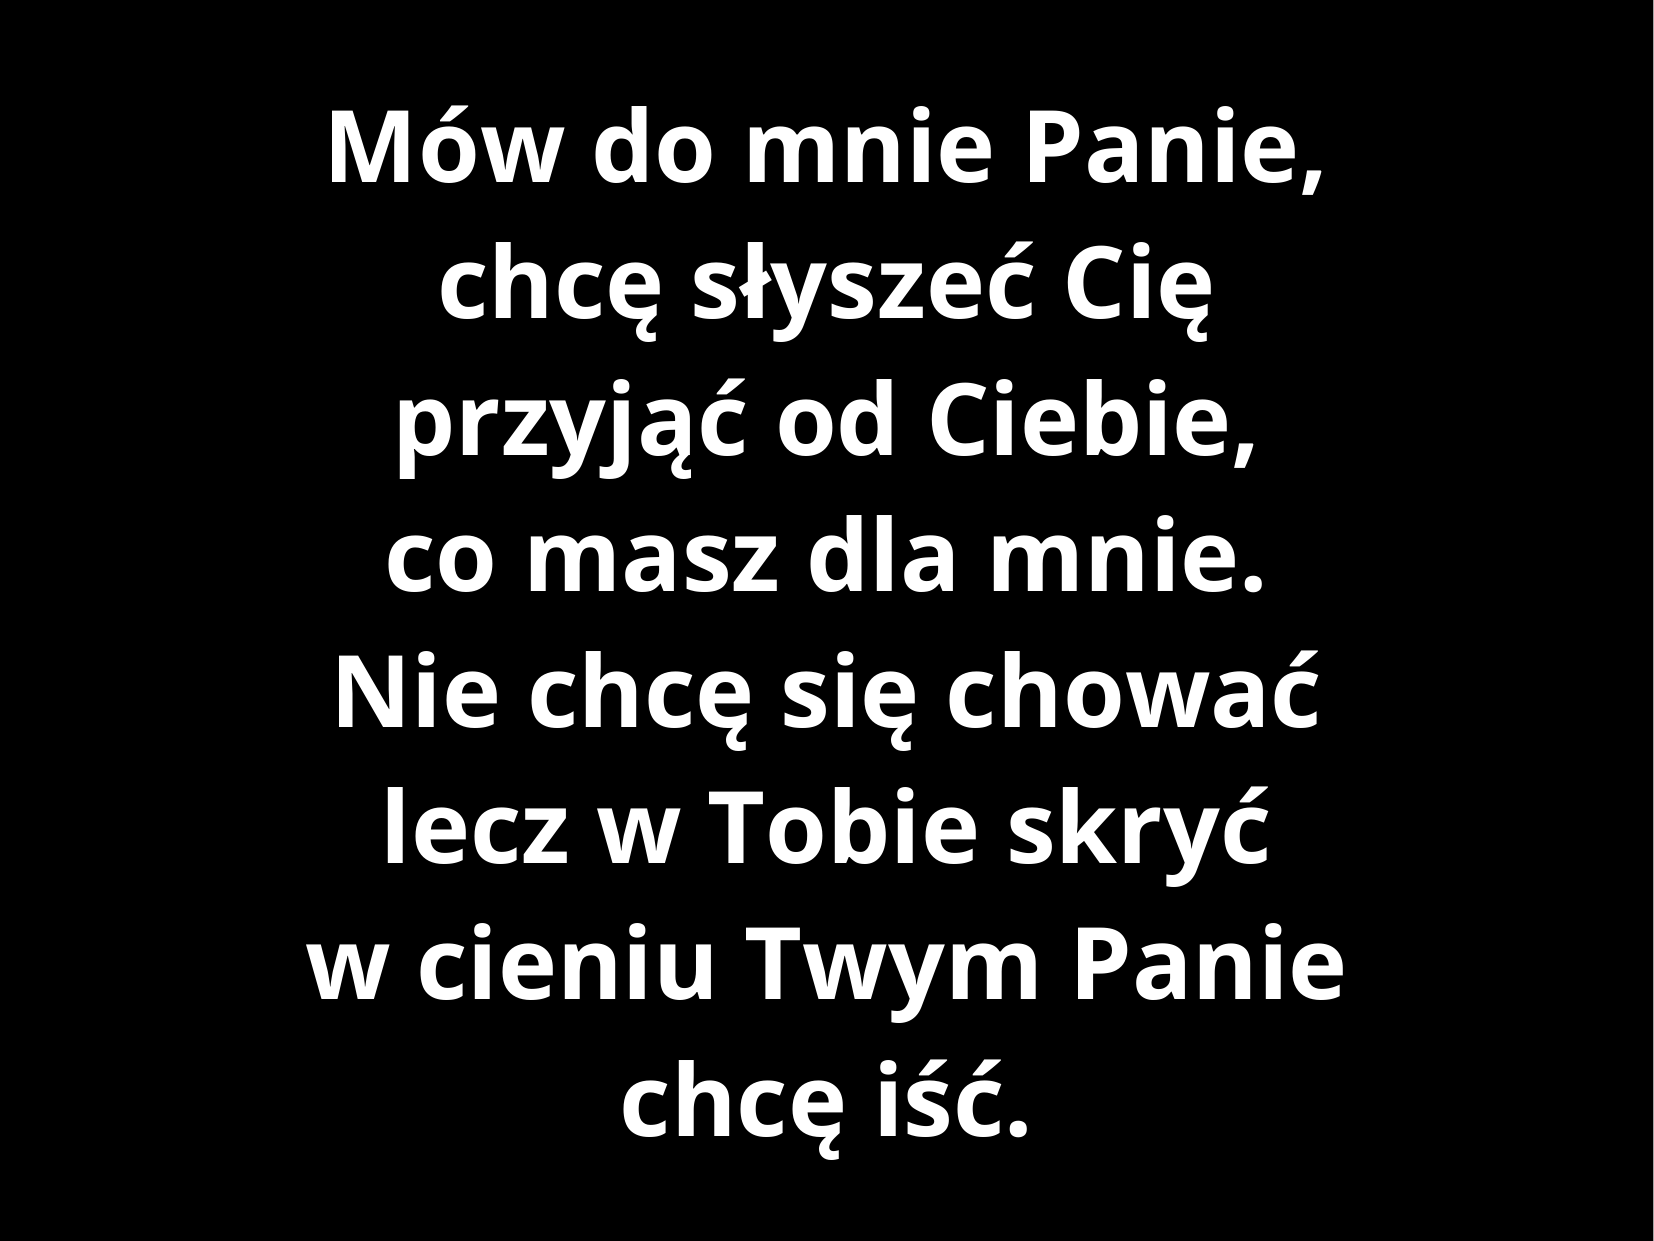

# Mów do mnie Panie, chcę słyszeć Cię przyjąć od Ciebie, co masz dla mnie. Nie chcę się chować lecz w Tobie skryć w cieniu Twym Panie chcę iść.